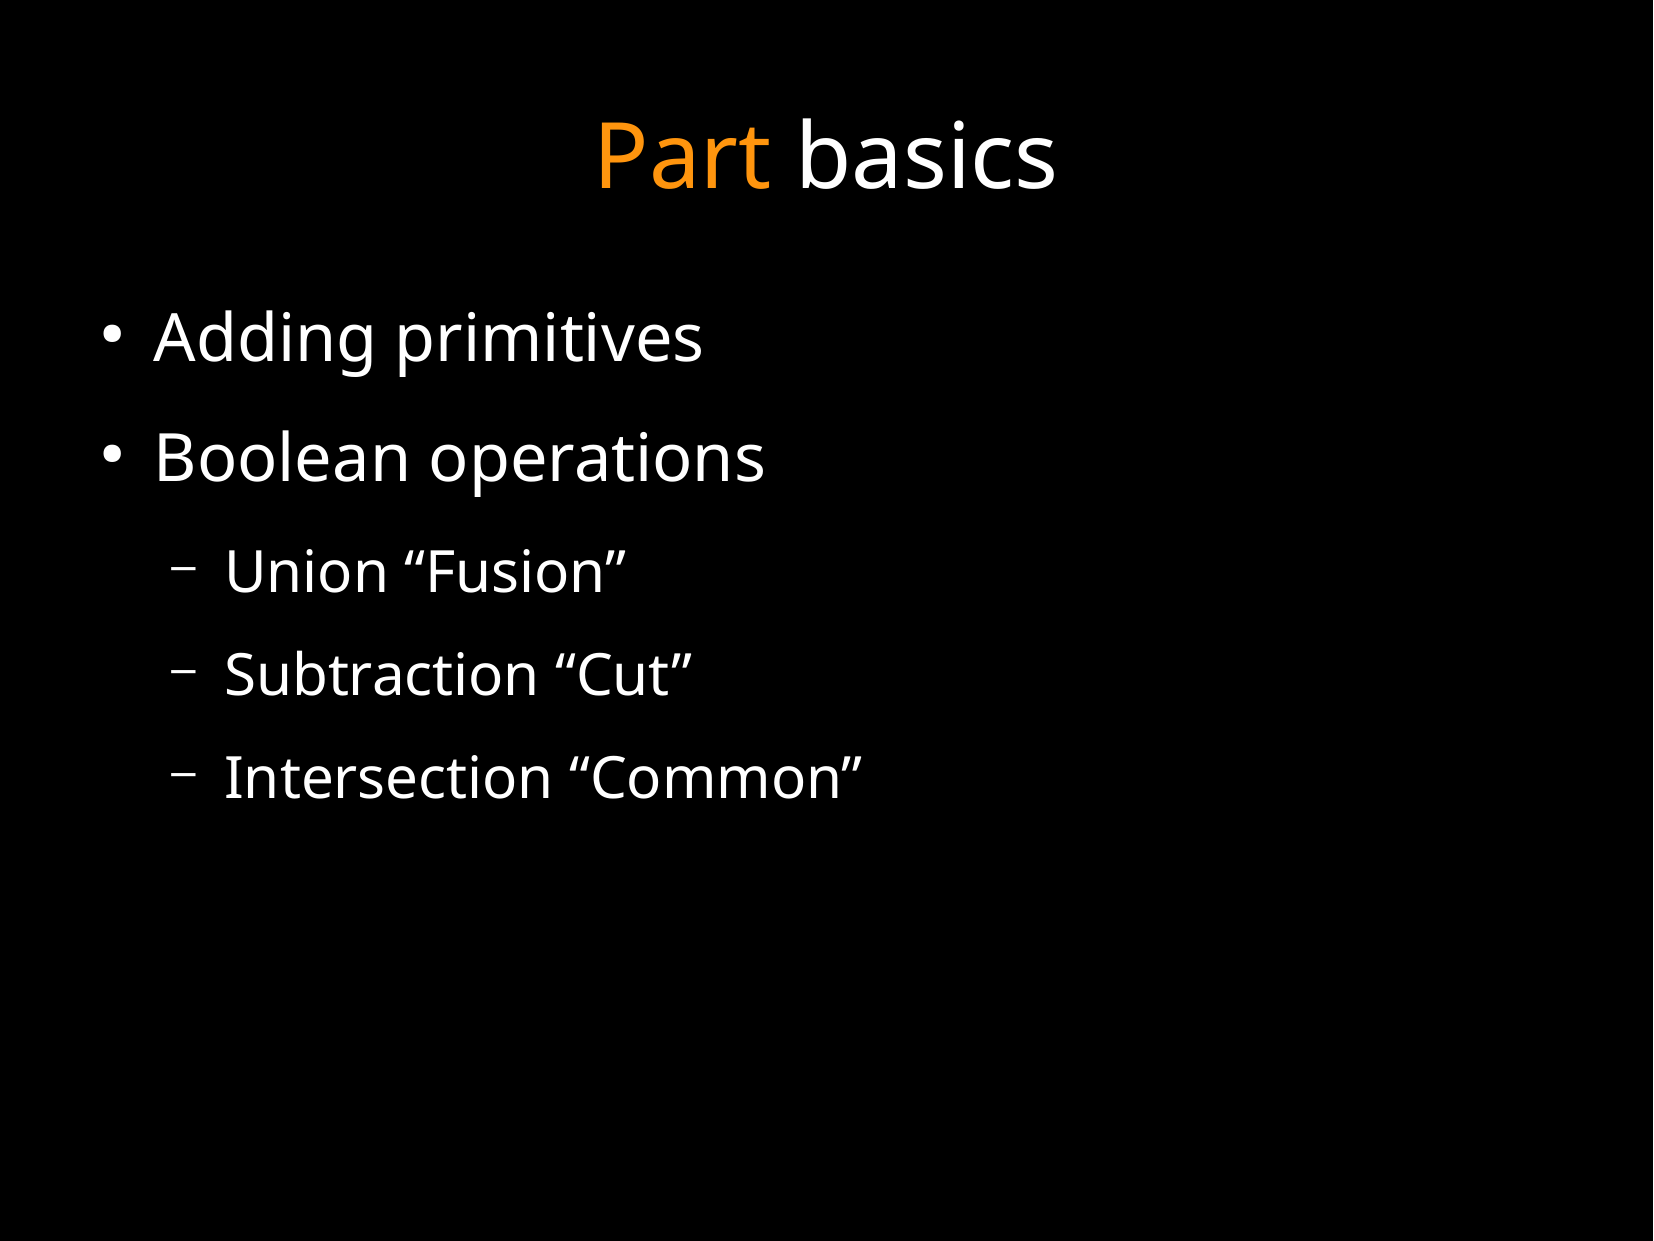

# Part basics
Adding primitives
Boolean operations
Union “Fusion”
Subtraction “Cut”
Intersection “Common”